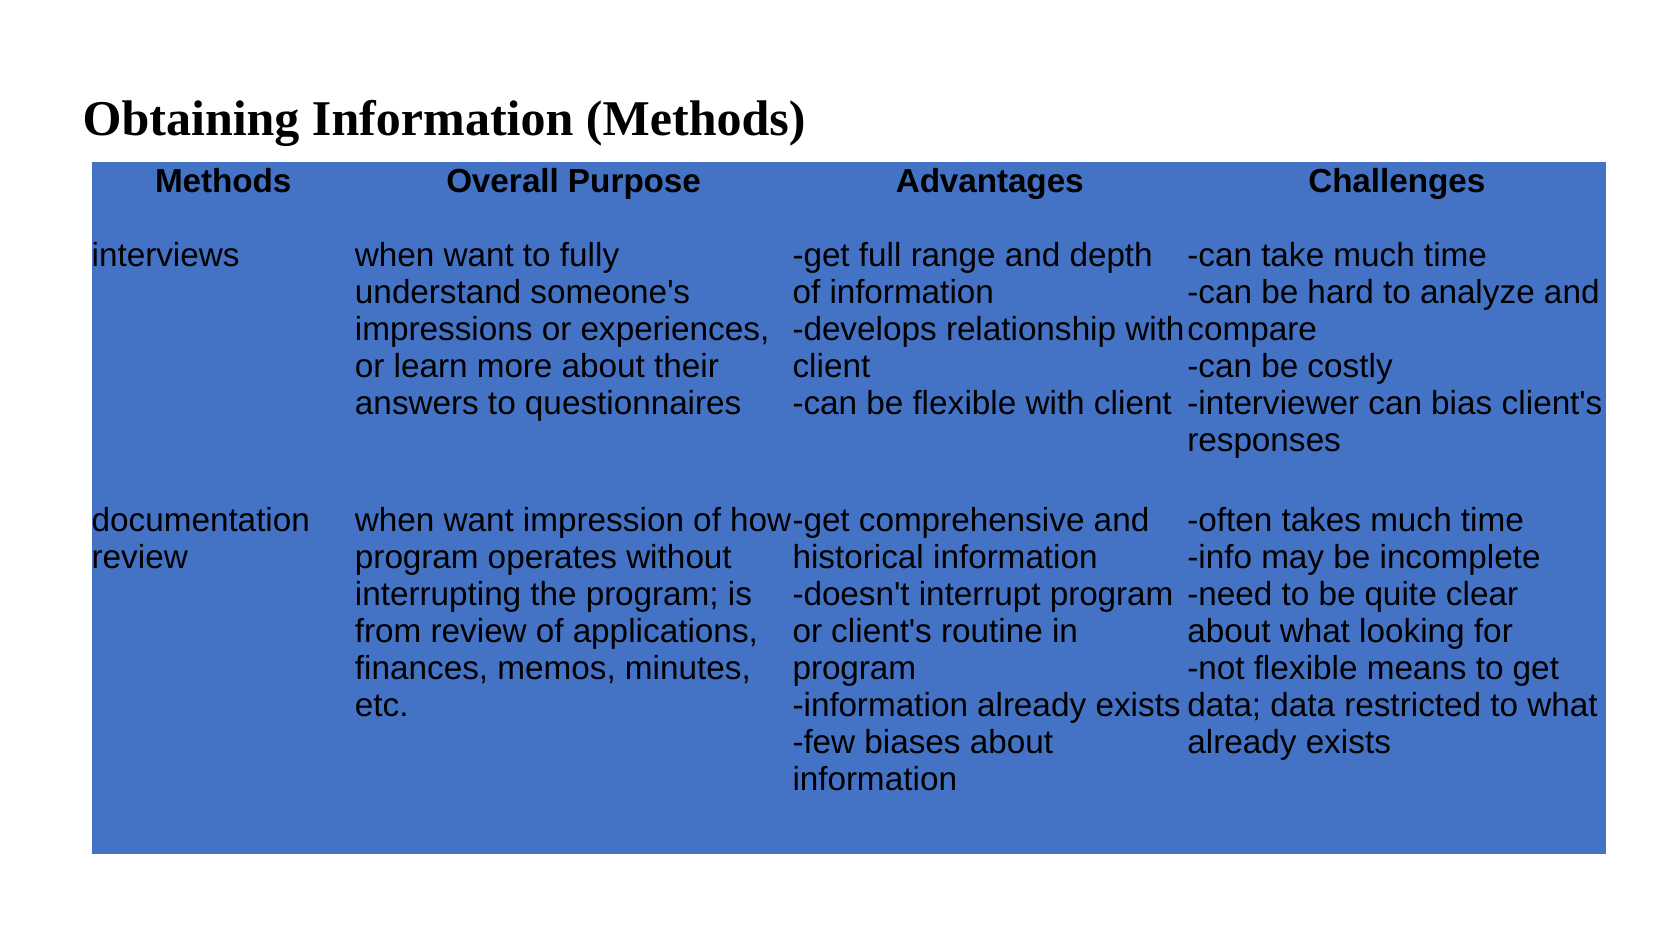

# Obtaining Information (Methods)
| Methods | Overall Purpose | Advantages | Challenges |
| --- | --- | --- | --- |
| interviews | when want to fully understand someone's impressions or experiences, or learn more about their answers to questionnaires | -get full range and depth of information -develops relationship with client -can be flexible with client | -can take much time -can be hard to analyze and compare -can be costly -interviewer can bias client's responses |
| documentation review | when want impression of how program operates without interrupting the program; is from review of applications, finances, memos, minutes, etc. | -get comprehensive and historical information -doesn't interrupt program or client's routine in program -information already exists -few biases about information | -often takes much time -info may be incomplete -need to be quite clear about what looking for -not flexible means to get data; data restricted to what already exists |